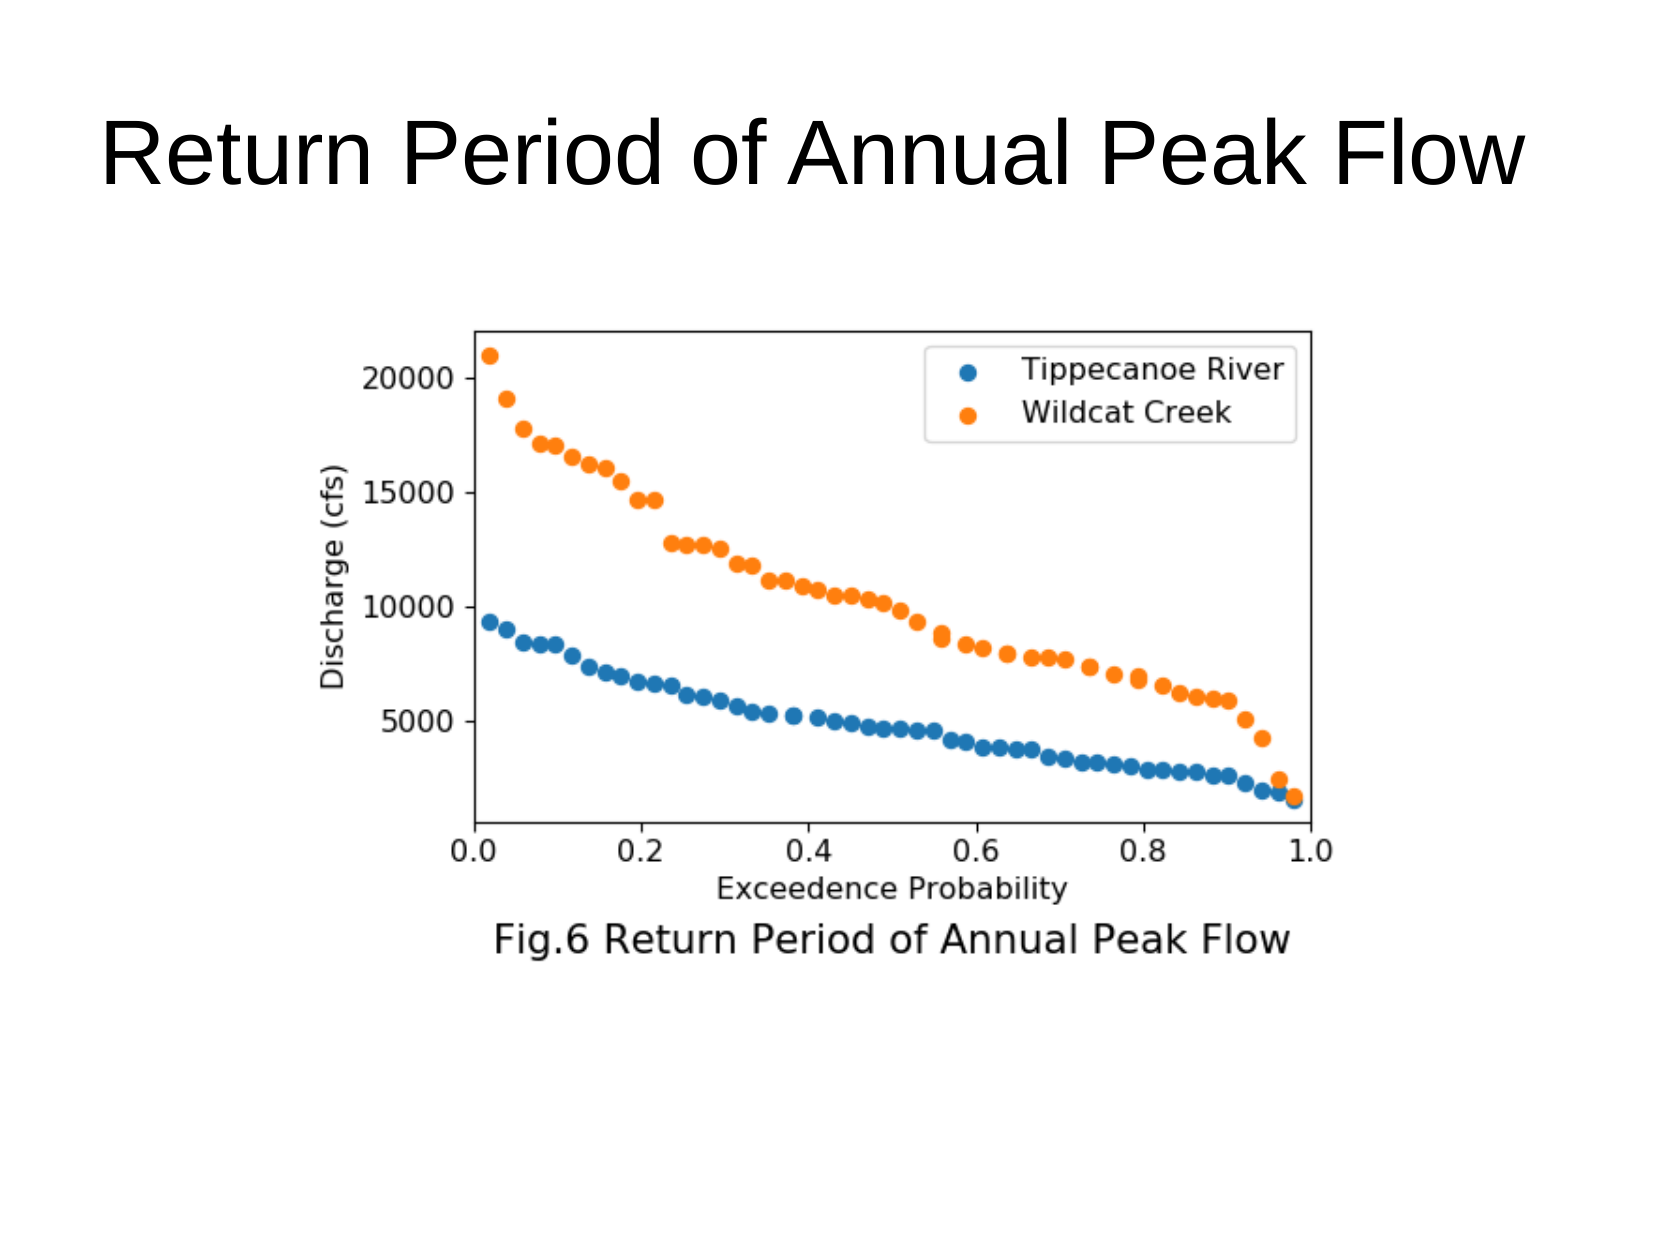

# Return Period of Annual Peak Flow